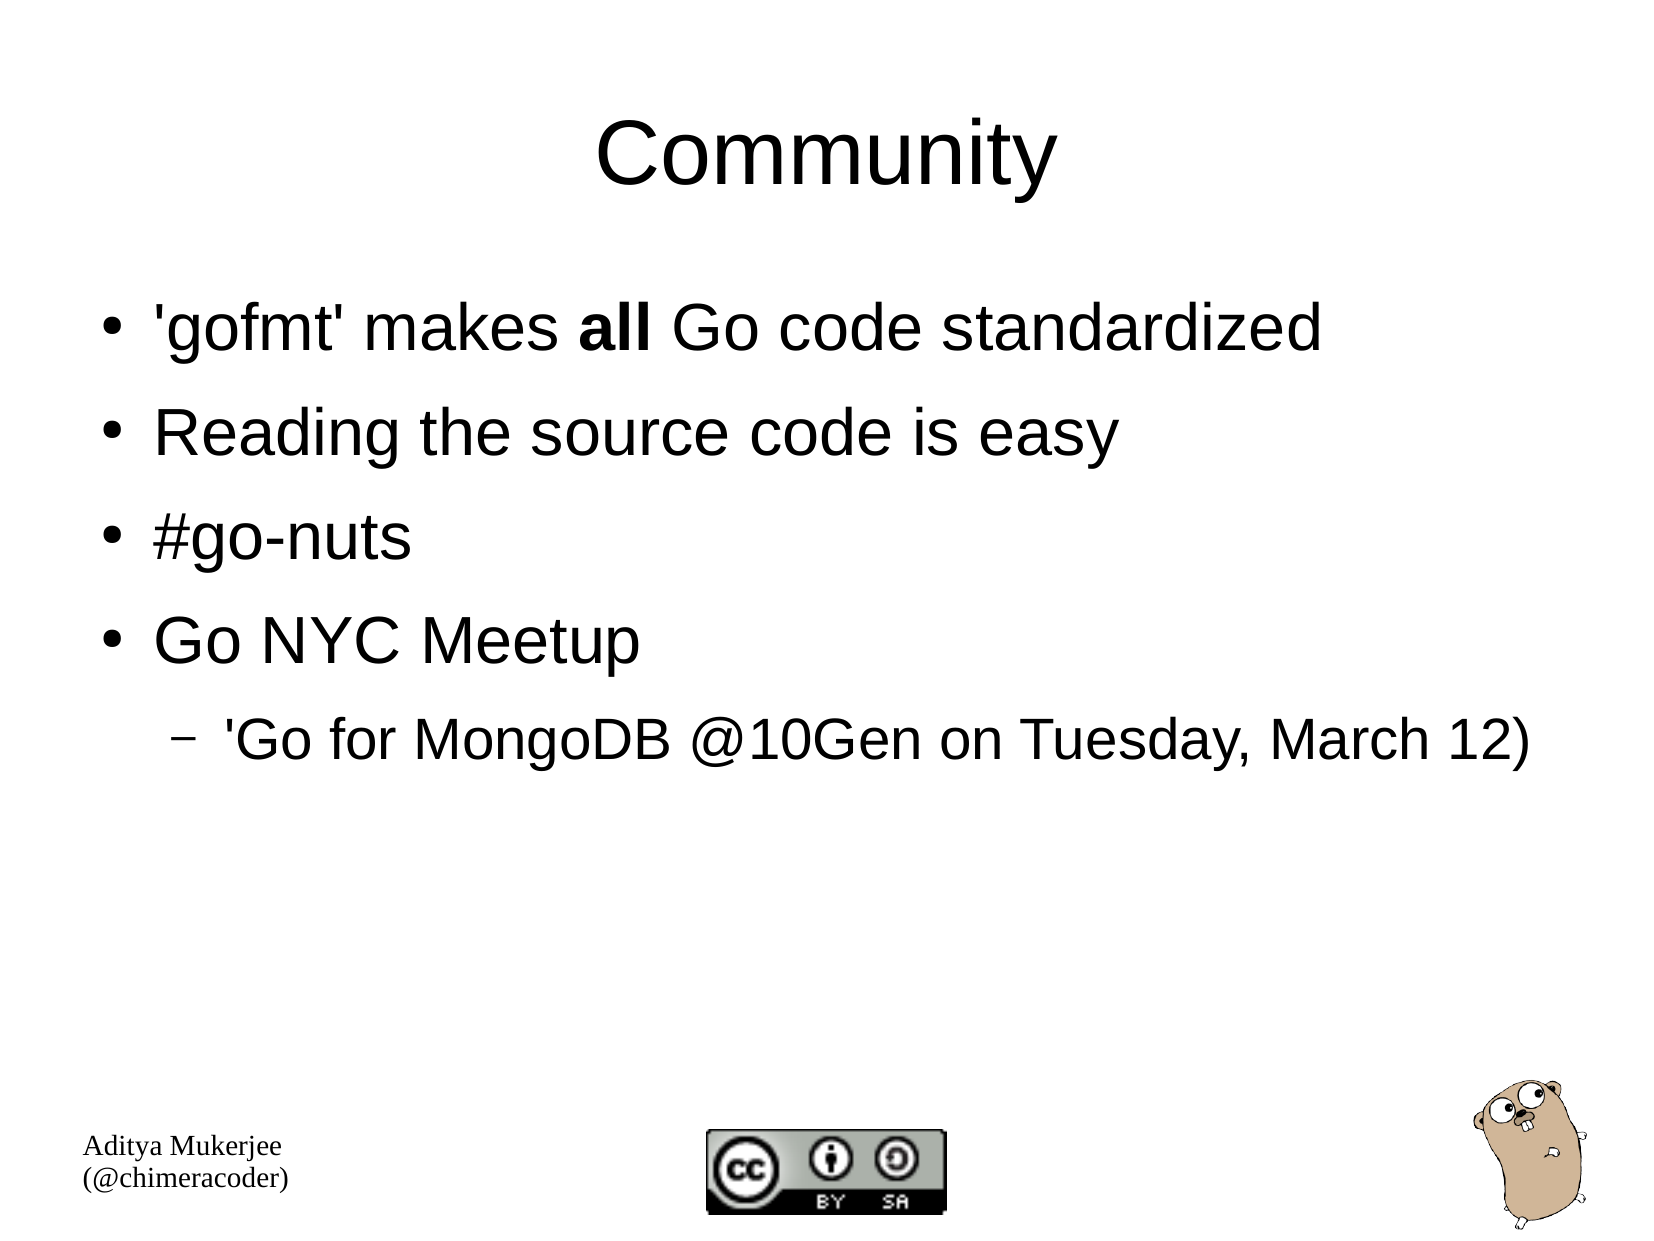

# Community
'gofmt' makes all Go code standardized
Reading the source code is easy
#go-nuts
Go NYC Meetup
'Go for MongoDB @10Gen on Tuesday, March 12)